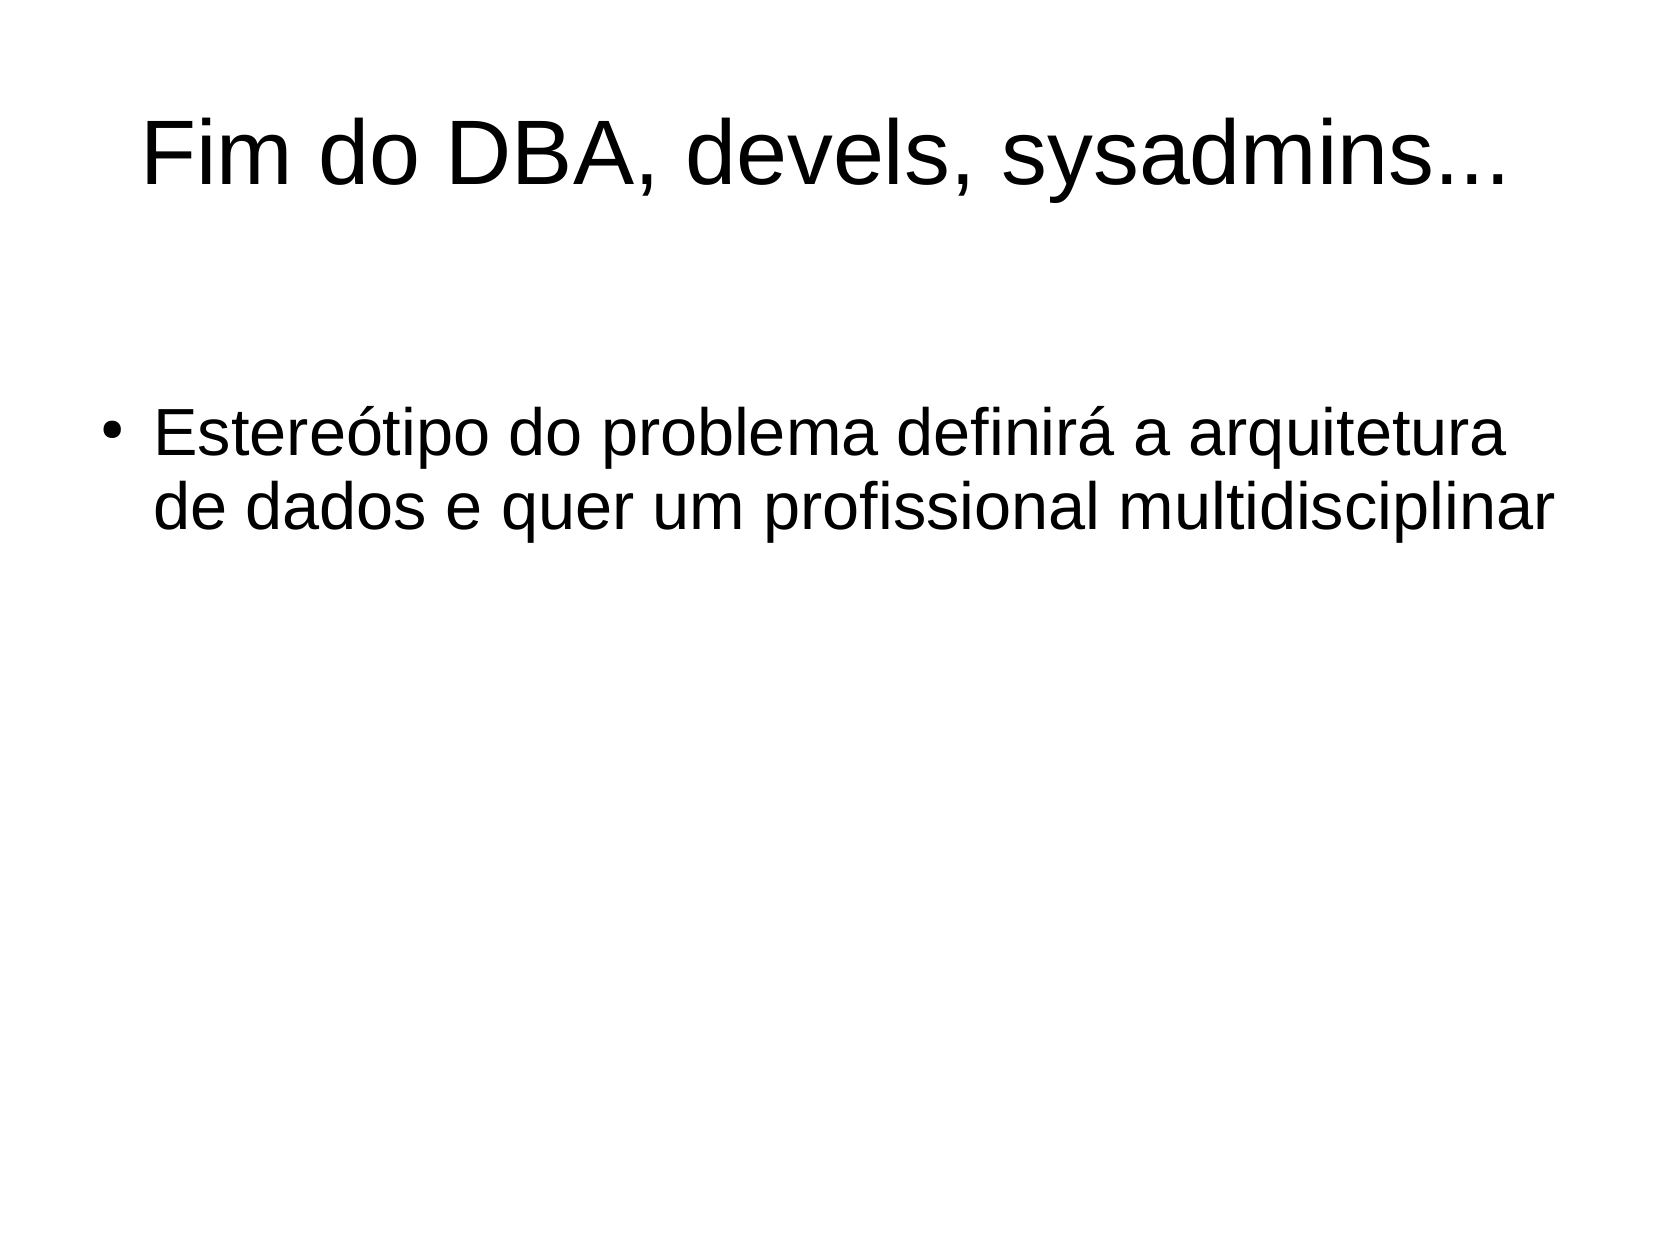

# Fim do DBA, devels, sysadmins...
Estereótipo do problema definirá a arquitetura de dados e quer um profissional multidisciplinar